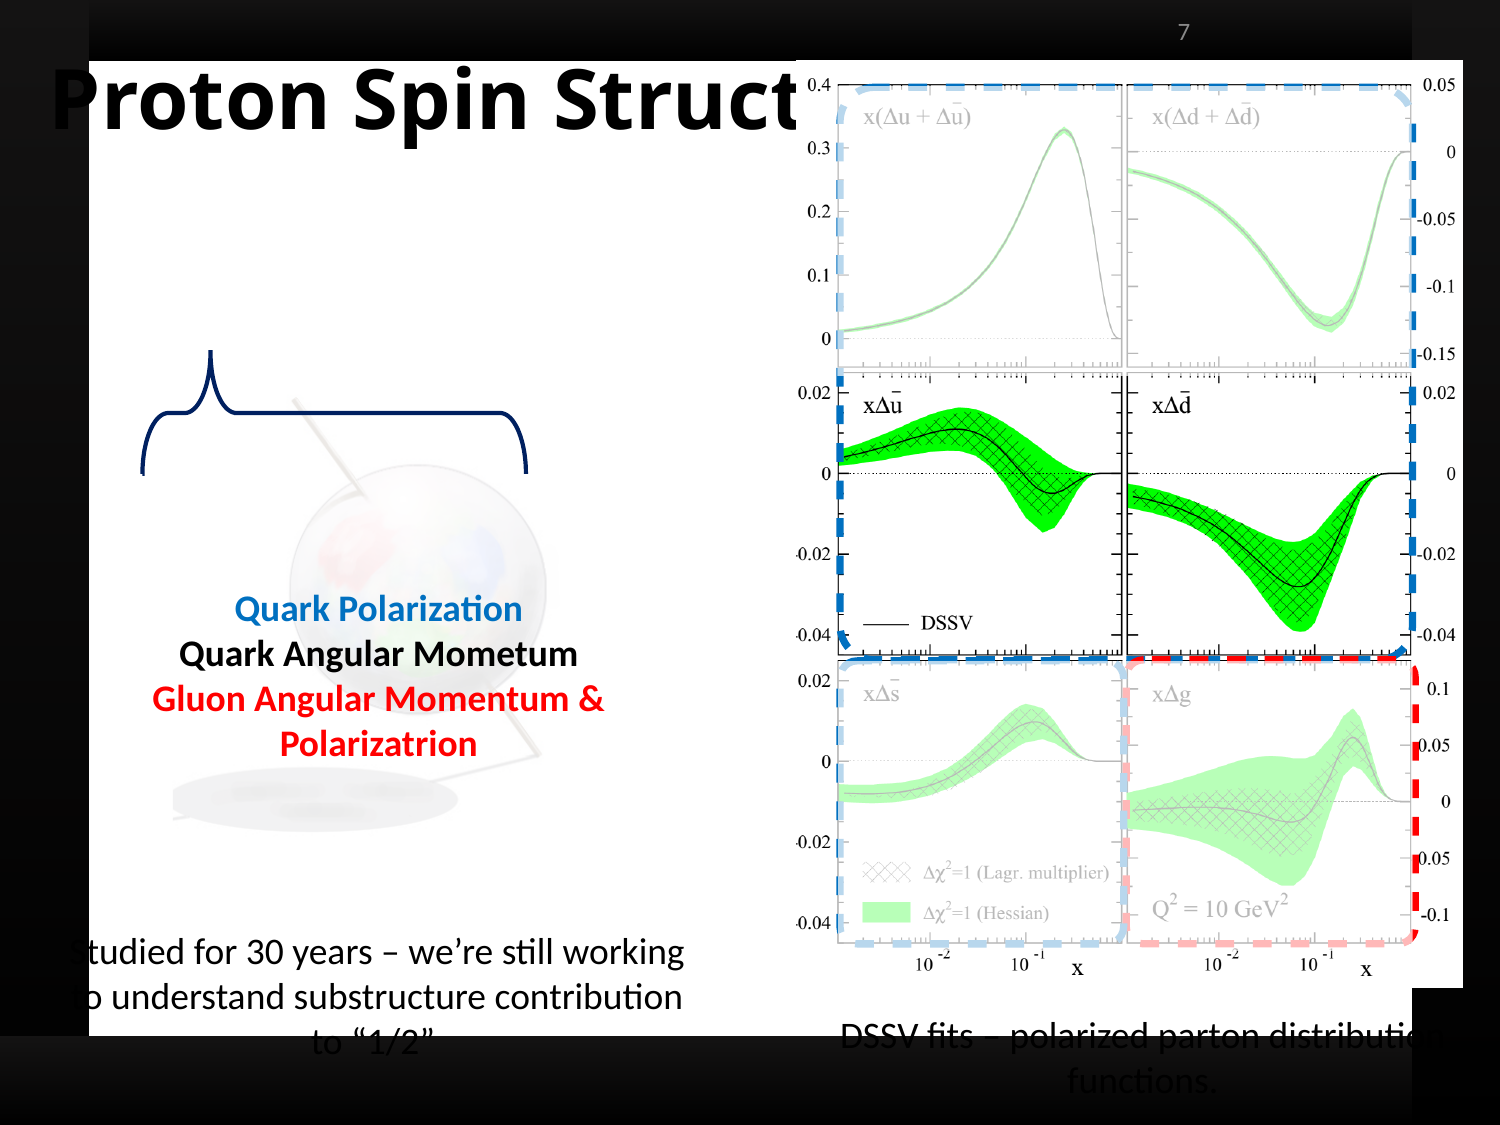

7
# Proton Spin Structure
Quark Polarization
Quark Angular Mometum
Gluon Angular Momentum & Polarizatrion
Studied for 30 years – we’re still working to understand substructure contribution to “1/2”
DSSV fits – polarized parton distribution functions.